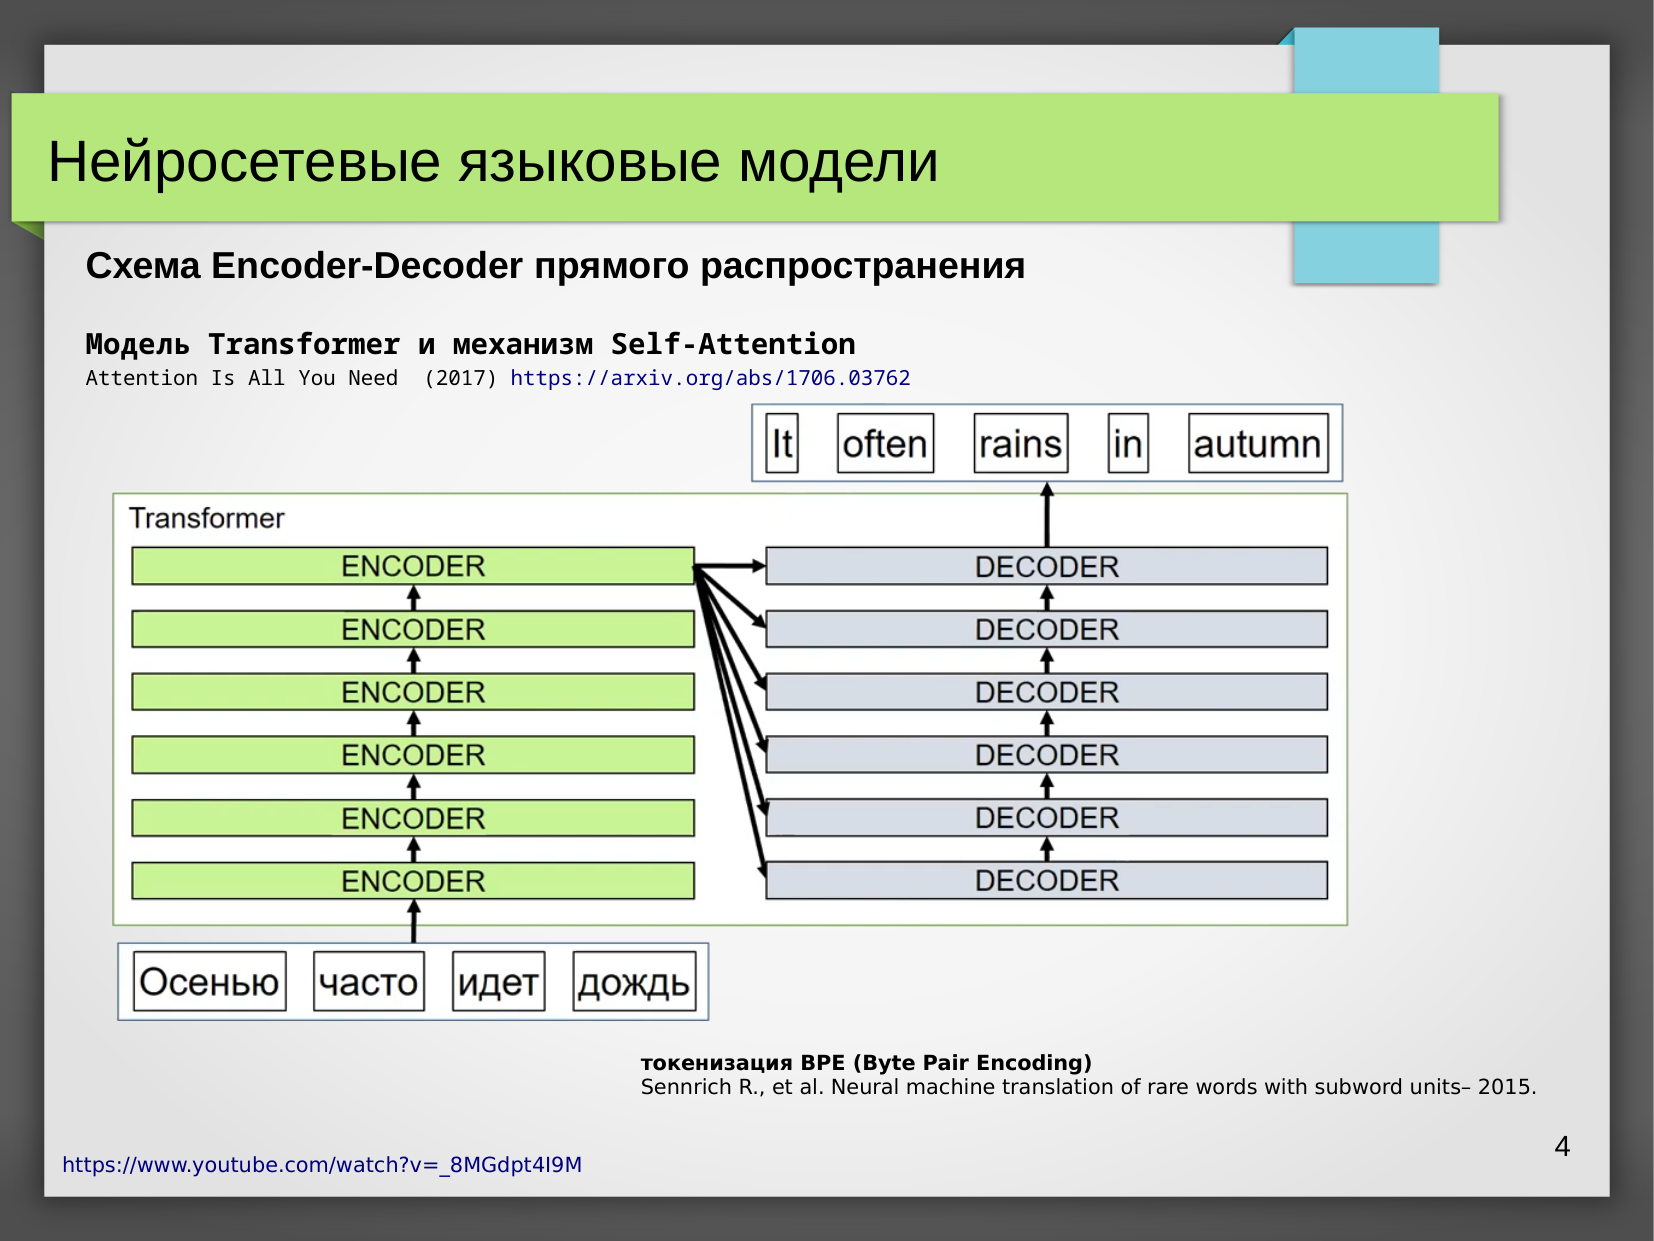

# Нейросетевые языковые модели
Схема Encoder-Decoder прямого распространения
Модель Transformer и механизм Self-Attention
Attention Is All You Need (2017) https://arxiv.org/abs/1706.03762
токенизация BPE (Byte Pair Encoding)
Sennrich R., et al. Neural machine translation of rare words with subword units– 2015.
4
https://www.youtube.com/watch?v=_8MGdpt4I9M